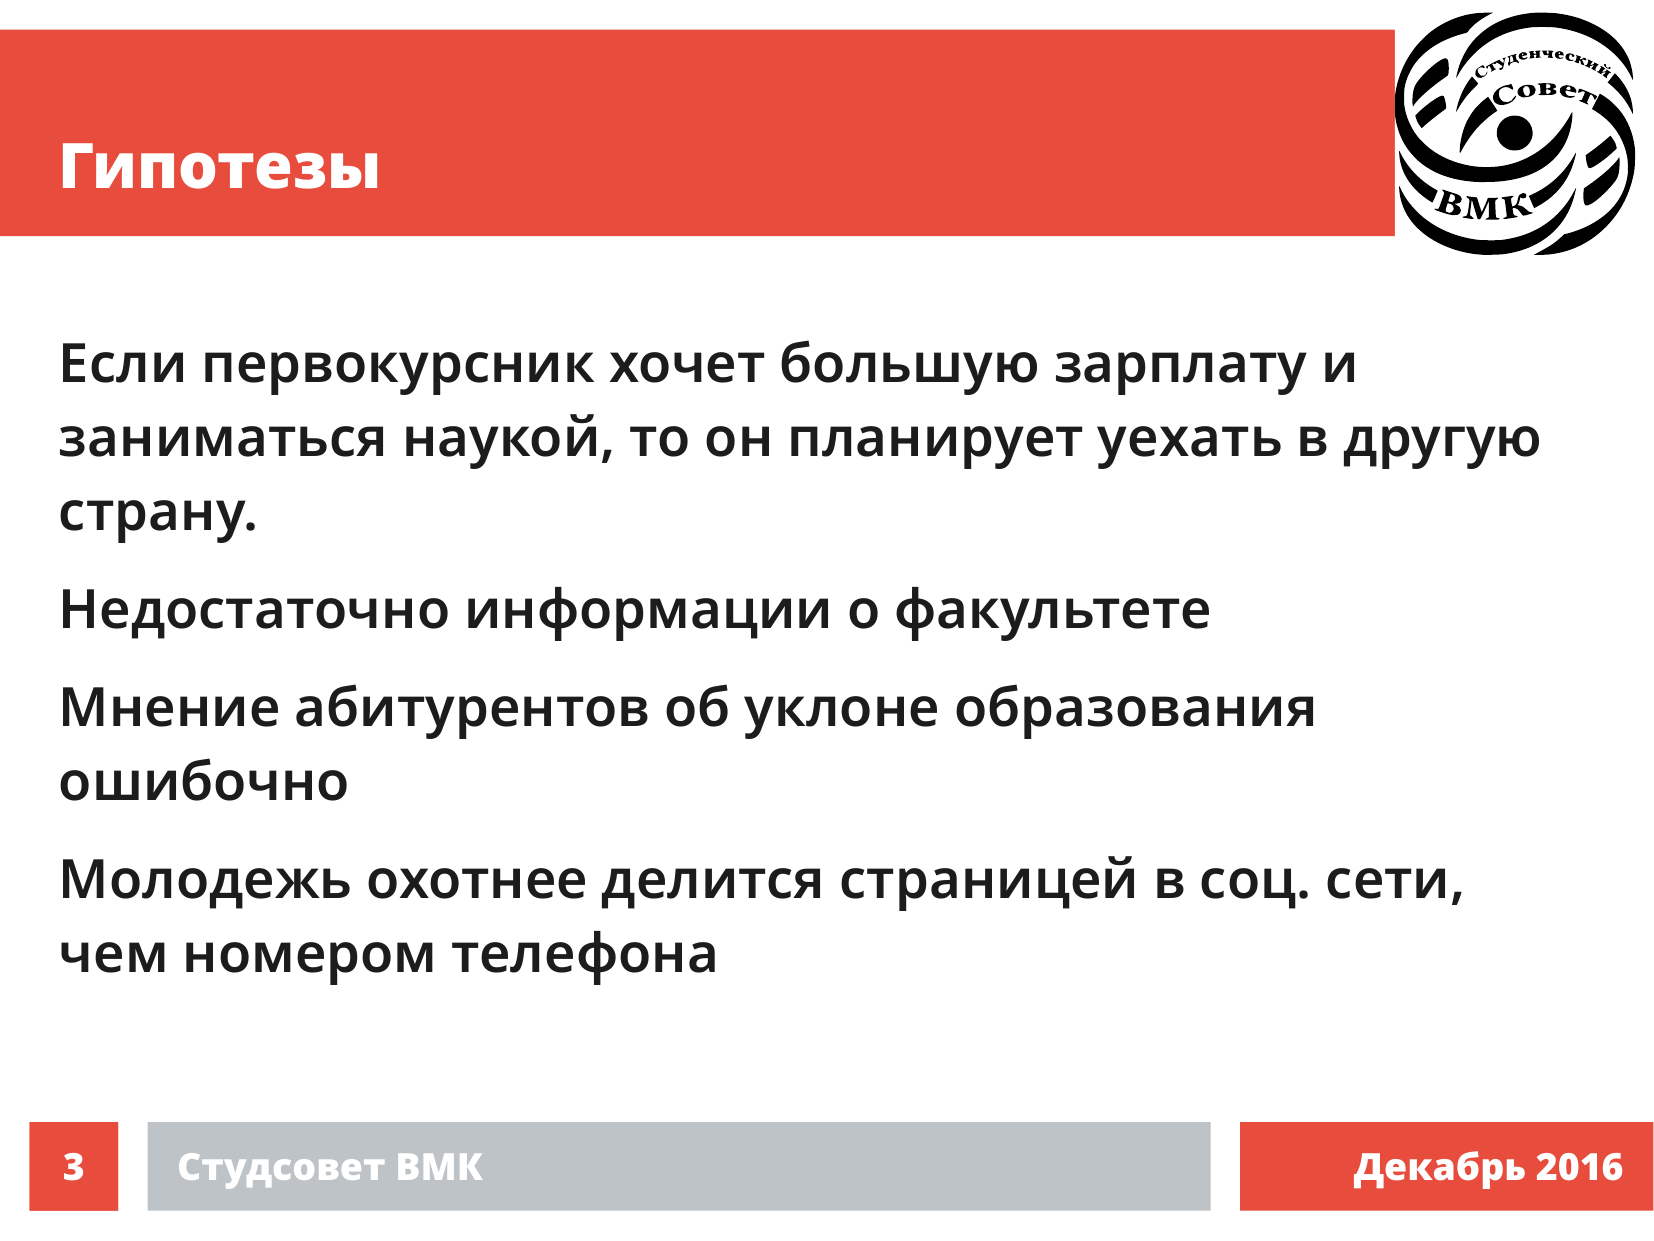

# Гипотезы
Если первокурсник хочет большую зарплату и заниматься наукой, то он планирует уехать в другую страну.
Недостаточно информации о факультете
Мнение абитурентов об уклоне образования ошибочно
Молодежь охотнее делится страницей в соц. сети, чем номером телефона
3
Студсовет ВМК
Декабрь 2016